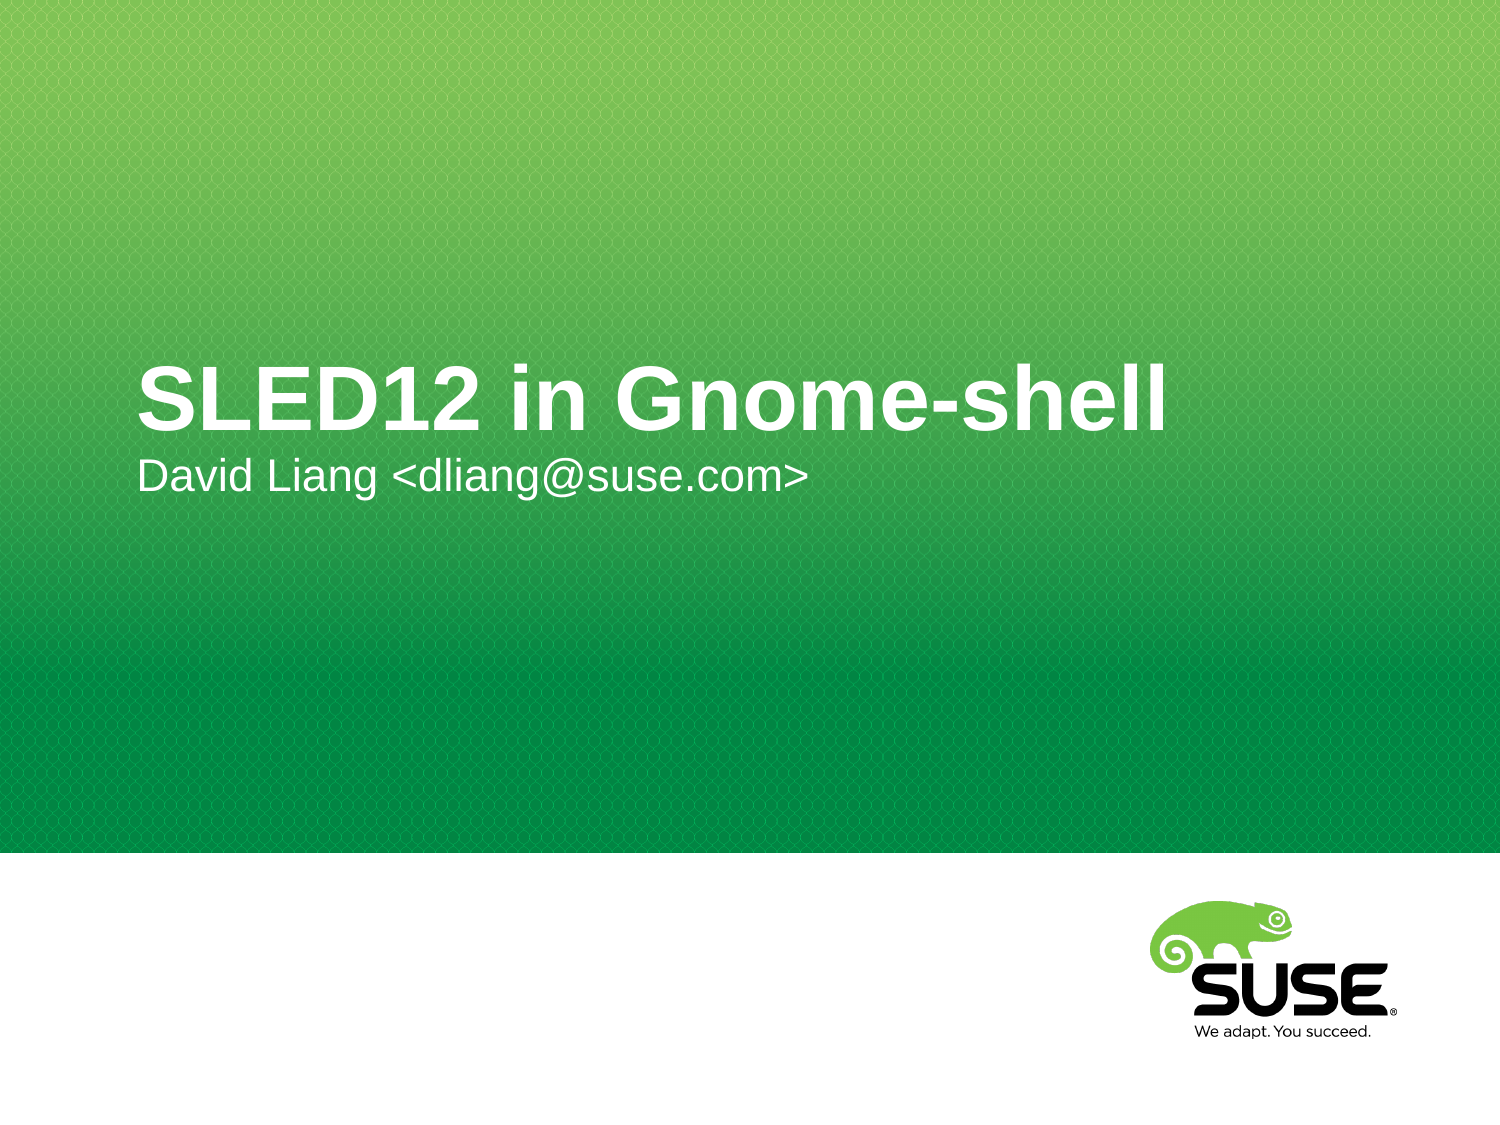

# SLED12 in Gnome-shell David Liang <dliang@suse.com>